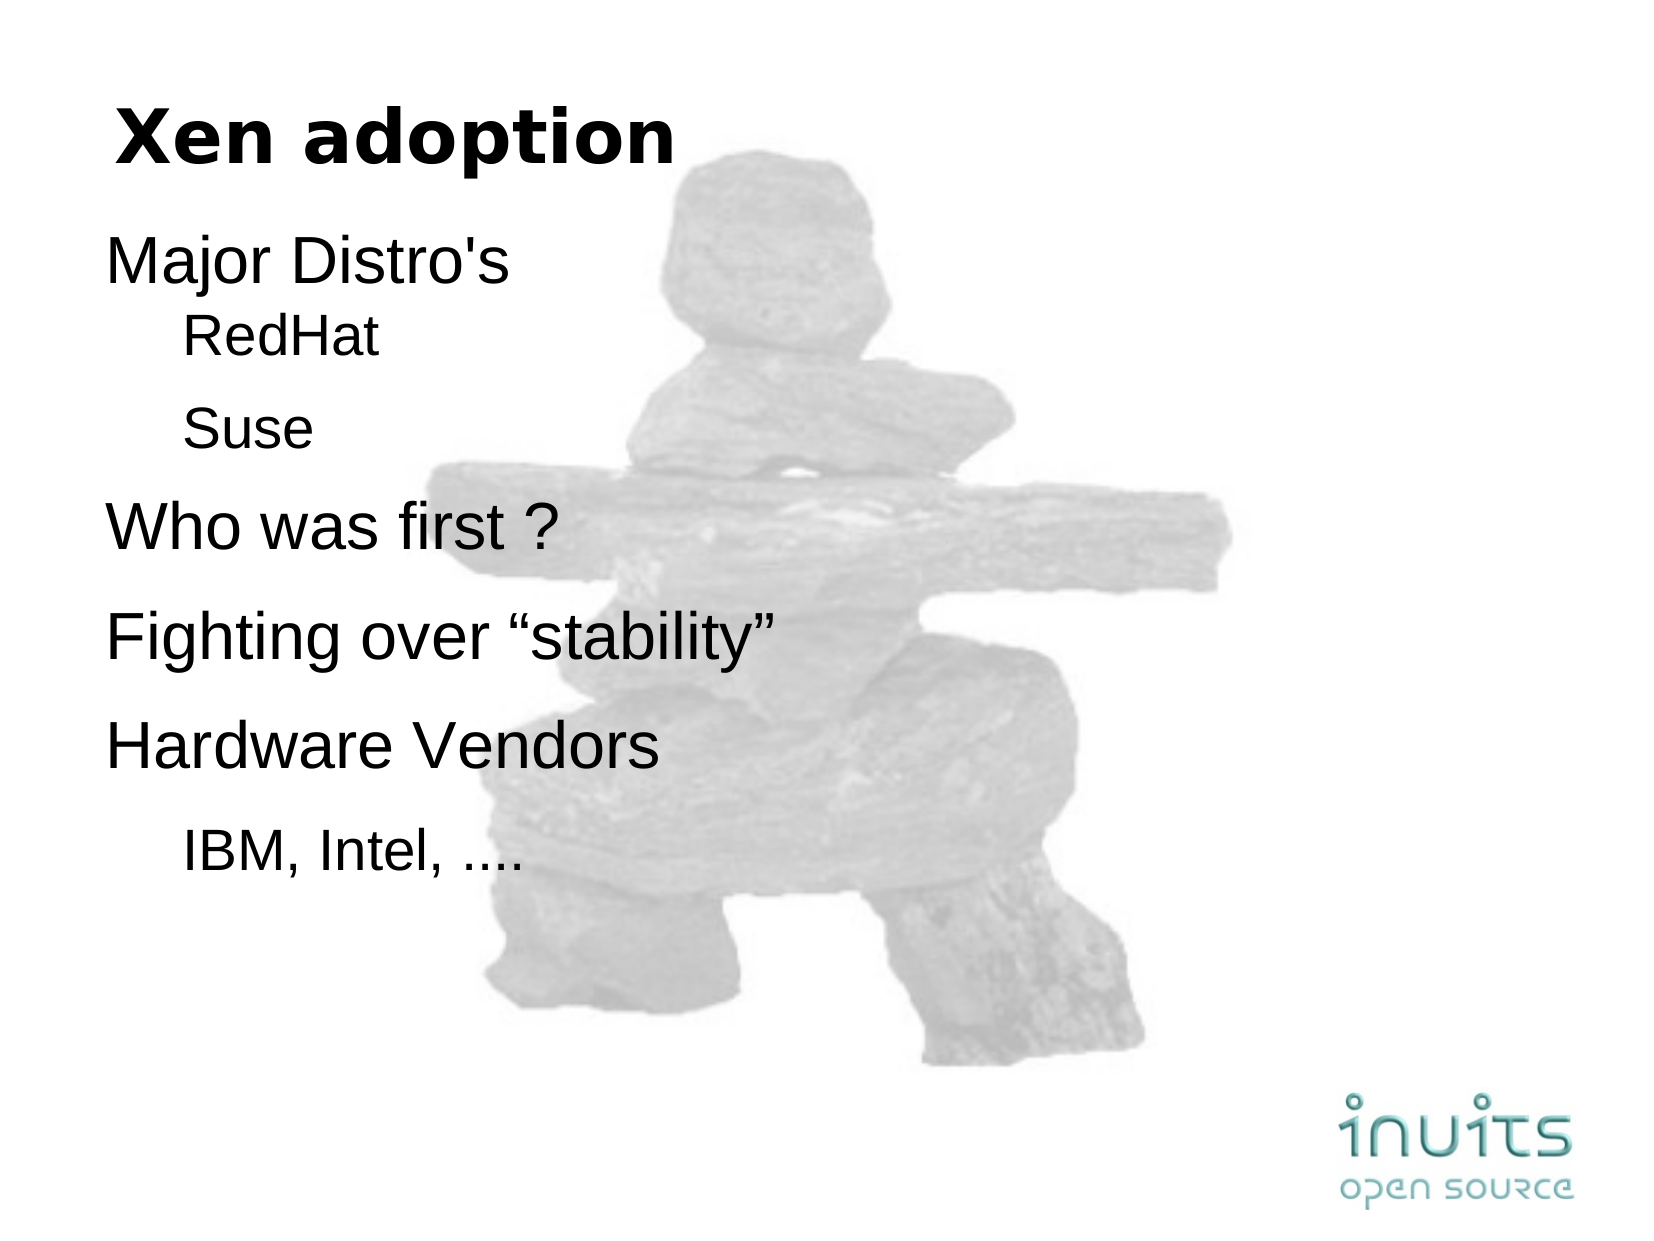

Xen adoption
# Major Distro's
RedHat
Suse
Who was first ?
Fighting over “stability”
Hardware Vendors
IBM, Intel, ....